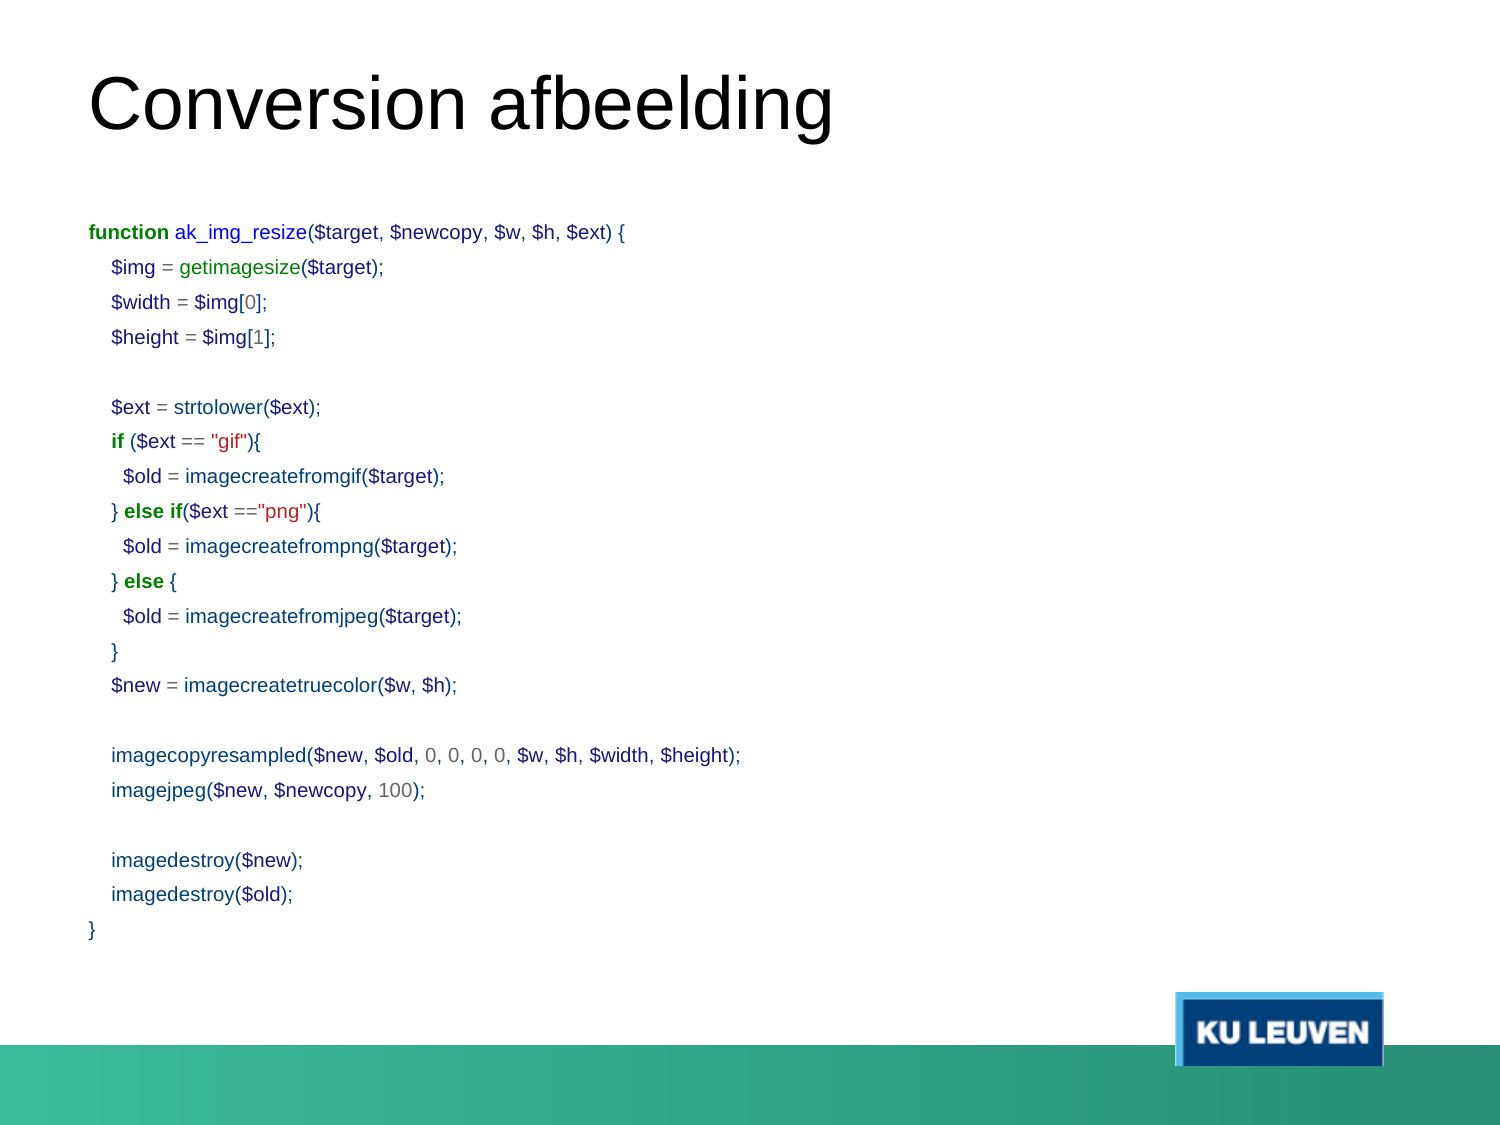

# Conversion afbeelding
function ak_img_resize($target, $newcopy, $w, $h, $ext) {
 $img = getimagesize($target);
 $width = $img[0];
 $height = $img[1];
 $ext = strtolower($ext);
 if ($ext == "gif"){
 $old = imagecreatefromgif($target);
 } else if($ext =="png"){
 $old = imagecreatefrompng($target);
 } else {
 $old = imagecreatefromjpeg($target);
 }
 $new = imagecreatetruecolor($w, $h);
 imagecopyresampled($new, $old, 0, 0, 0, 0, $w, $h, $width, $height);
 imagejpeg($new, $newcopy, 100);
 imagedestroy($new);
 imagedestroy($old);
}